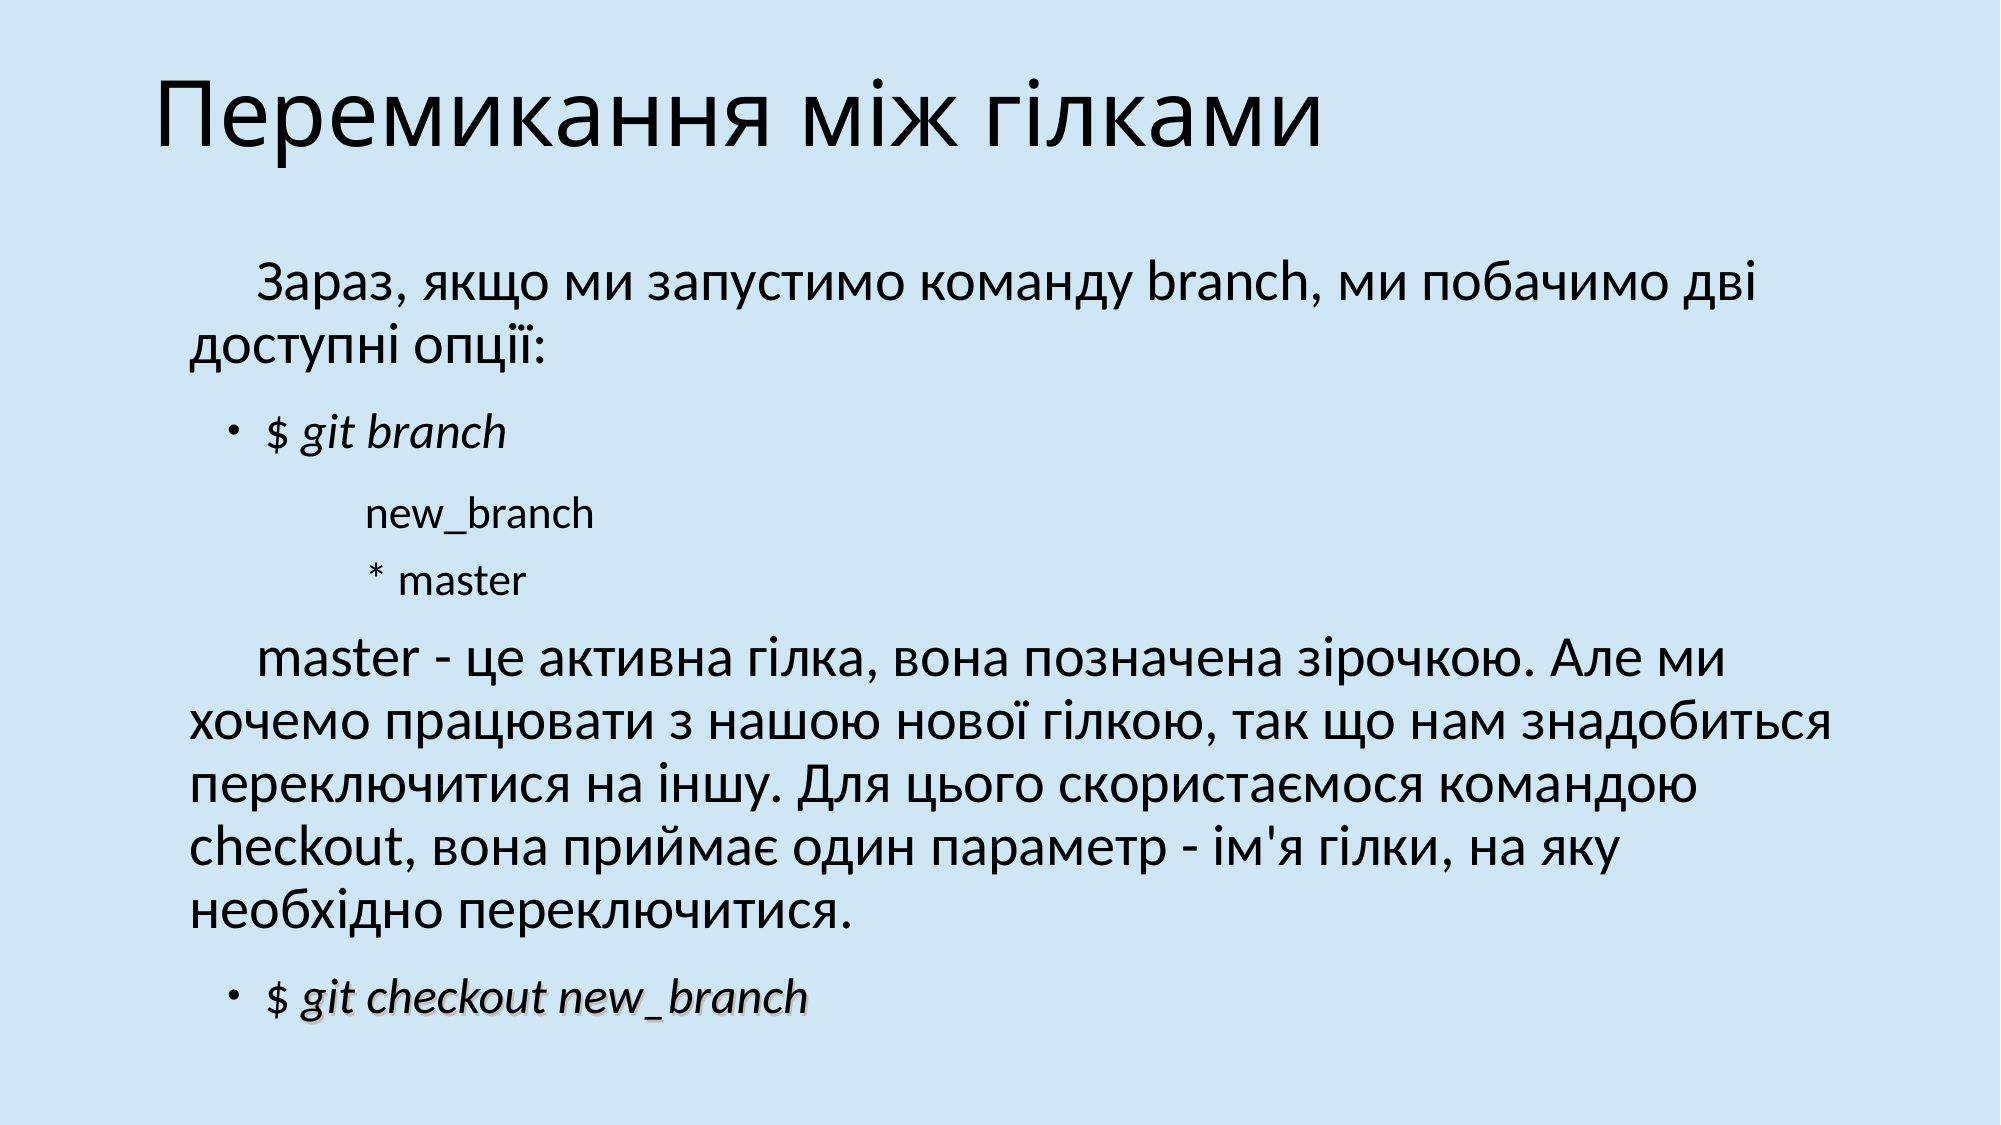

# Перемикання між гілками
 Зараз, якщо ми запустимо команду branch, ми побачимо дві доступні опції:
$ git branch
new_branch
* master
 master - це активна гілка, вона позначена зірочкою. Але ми хочемо працювати з нашою нової гілкою, так що нам знадобиться переключитися на іншу. Для цього скористаємося командою checkout, вона приймає один параметр - ім'я гілки, на яку необхідно переключитися.
$ git checkout new_branch